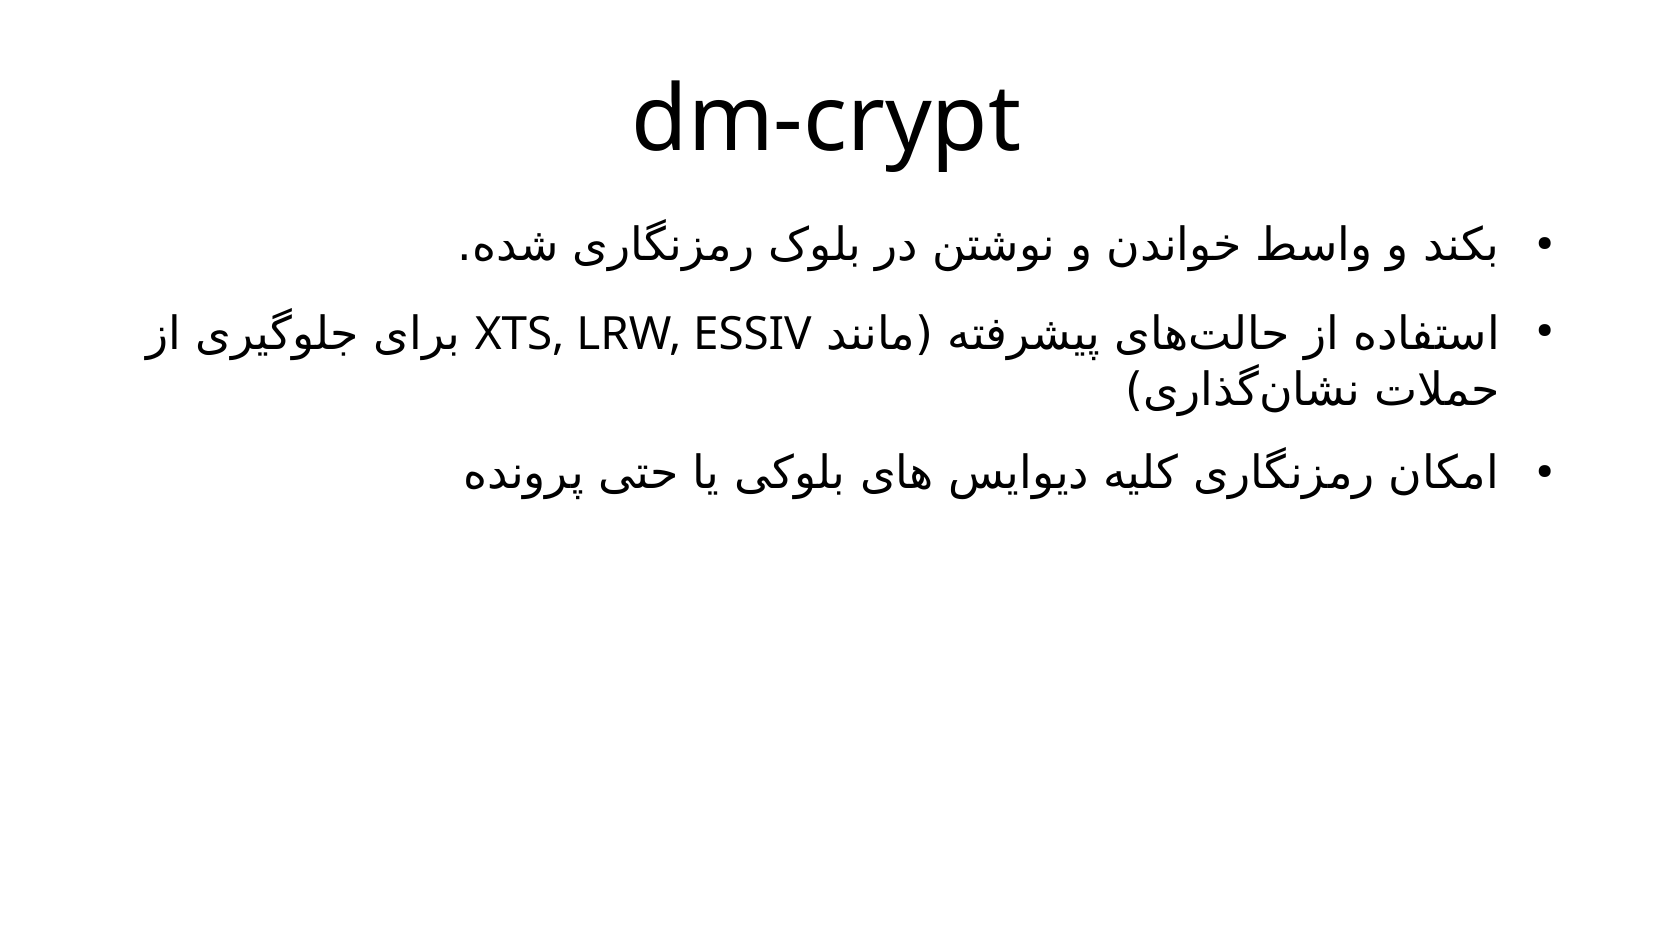

# dm-crypt
بکند و واسط خواندن و نوشتن در بلوک رمزنگاری شده.
استفاده از حالت‌های پیشرفته (مانند XTS, LRW, ESSIV برای جلوگیری از حملات نشان‌گذاری)
امکان رمزنگاری کلیه دیوایس های بلوکی یا حتی پرونده